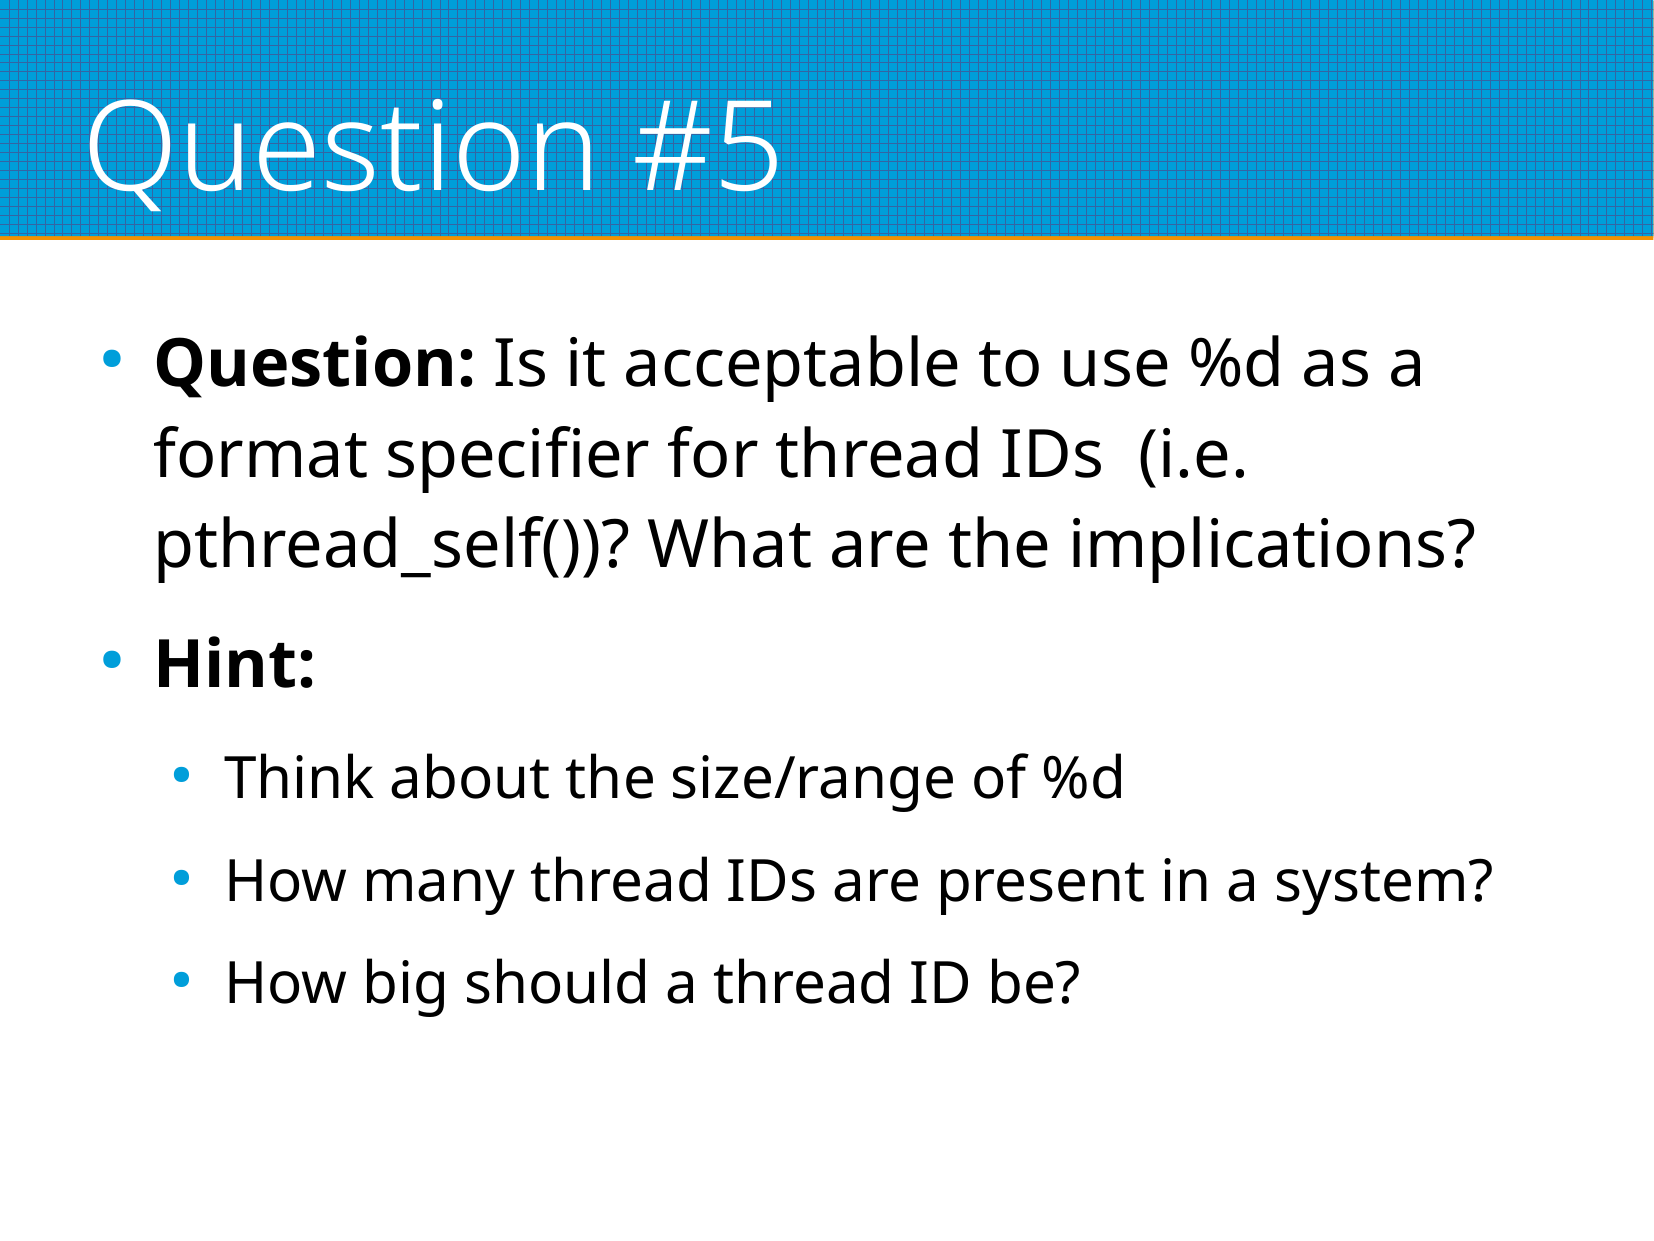

# Question #5
Question: Is it acceptable to use %d as a format specifier for thread IDs (i.e. pthread_self())? What are the implications?
Hint:
Think about the size/range of %d
How many thread IDs are present in a system?
How big should a thread ID be?